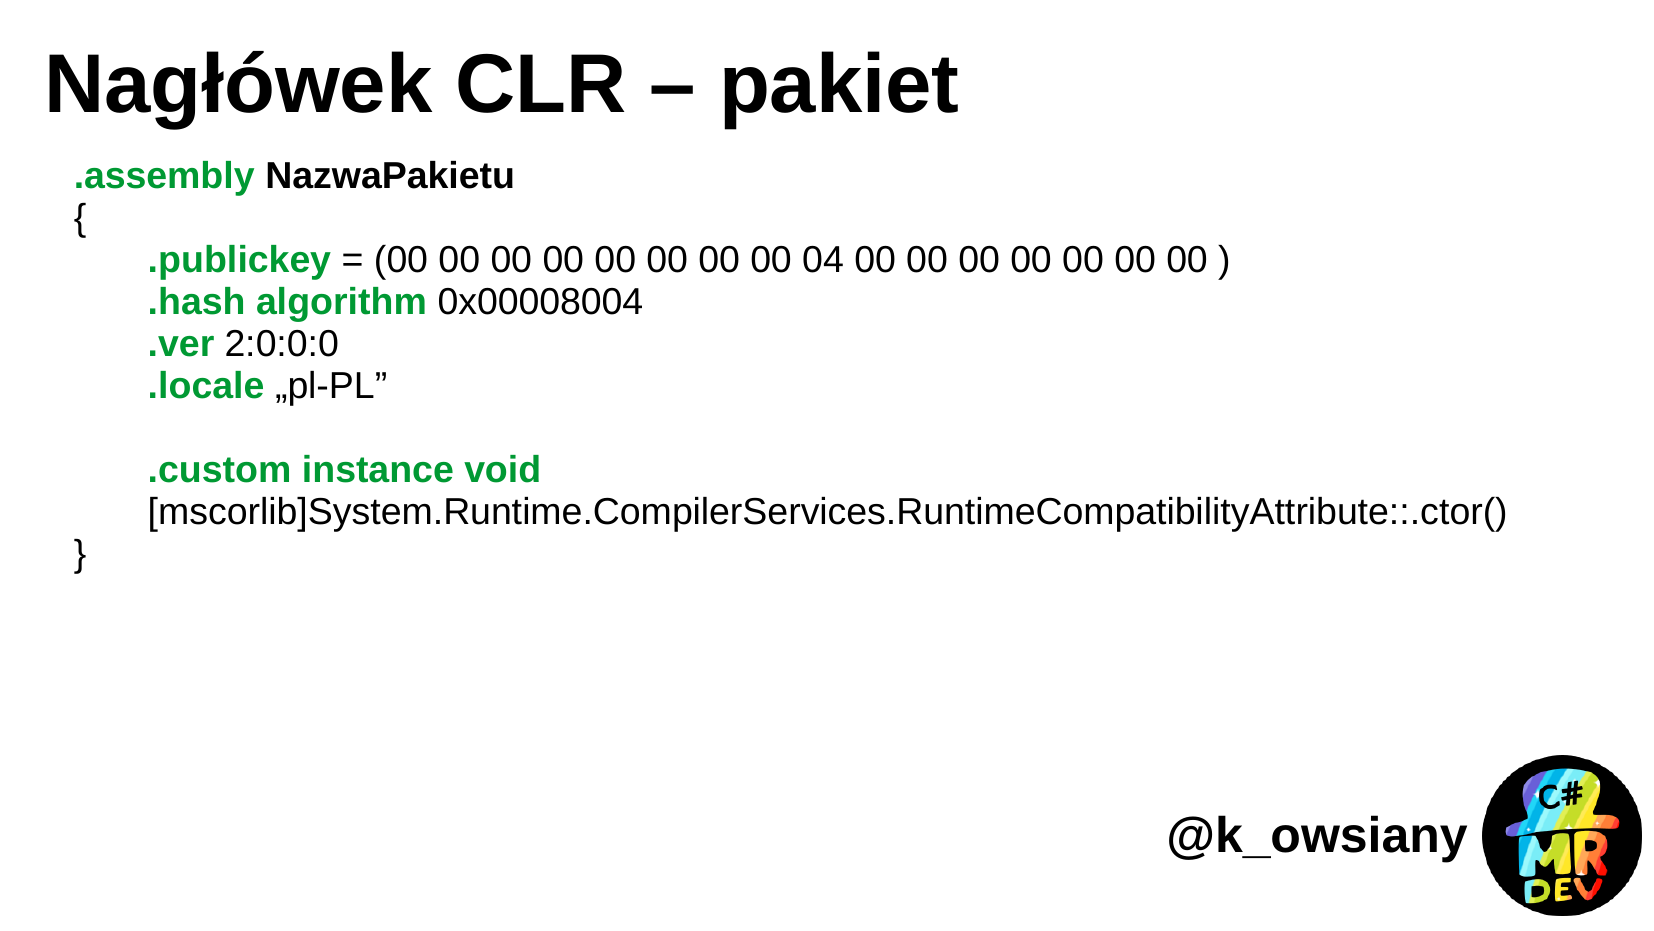

Nagłówek CLR – pakiet
.assembly NazwaPakietu
{
	.publickey = (00 00 00 00 00 00 00 00 04 00 00 00 00 00 00 00 )
	.hash algorithm 0x00008004
	.ver 2:0:0:0
	.locale „pl-PL”
	.custom instance void
	[mscorlib]System.Runtime.CompilerServices.RuntimeCompatibilityAttribute::.ctor()
}